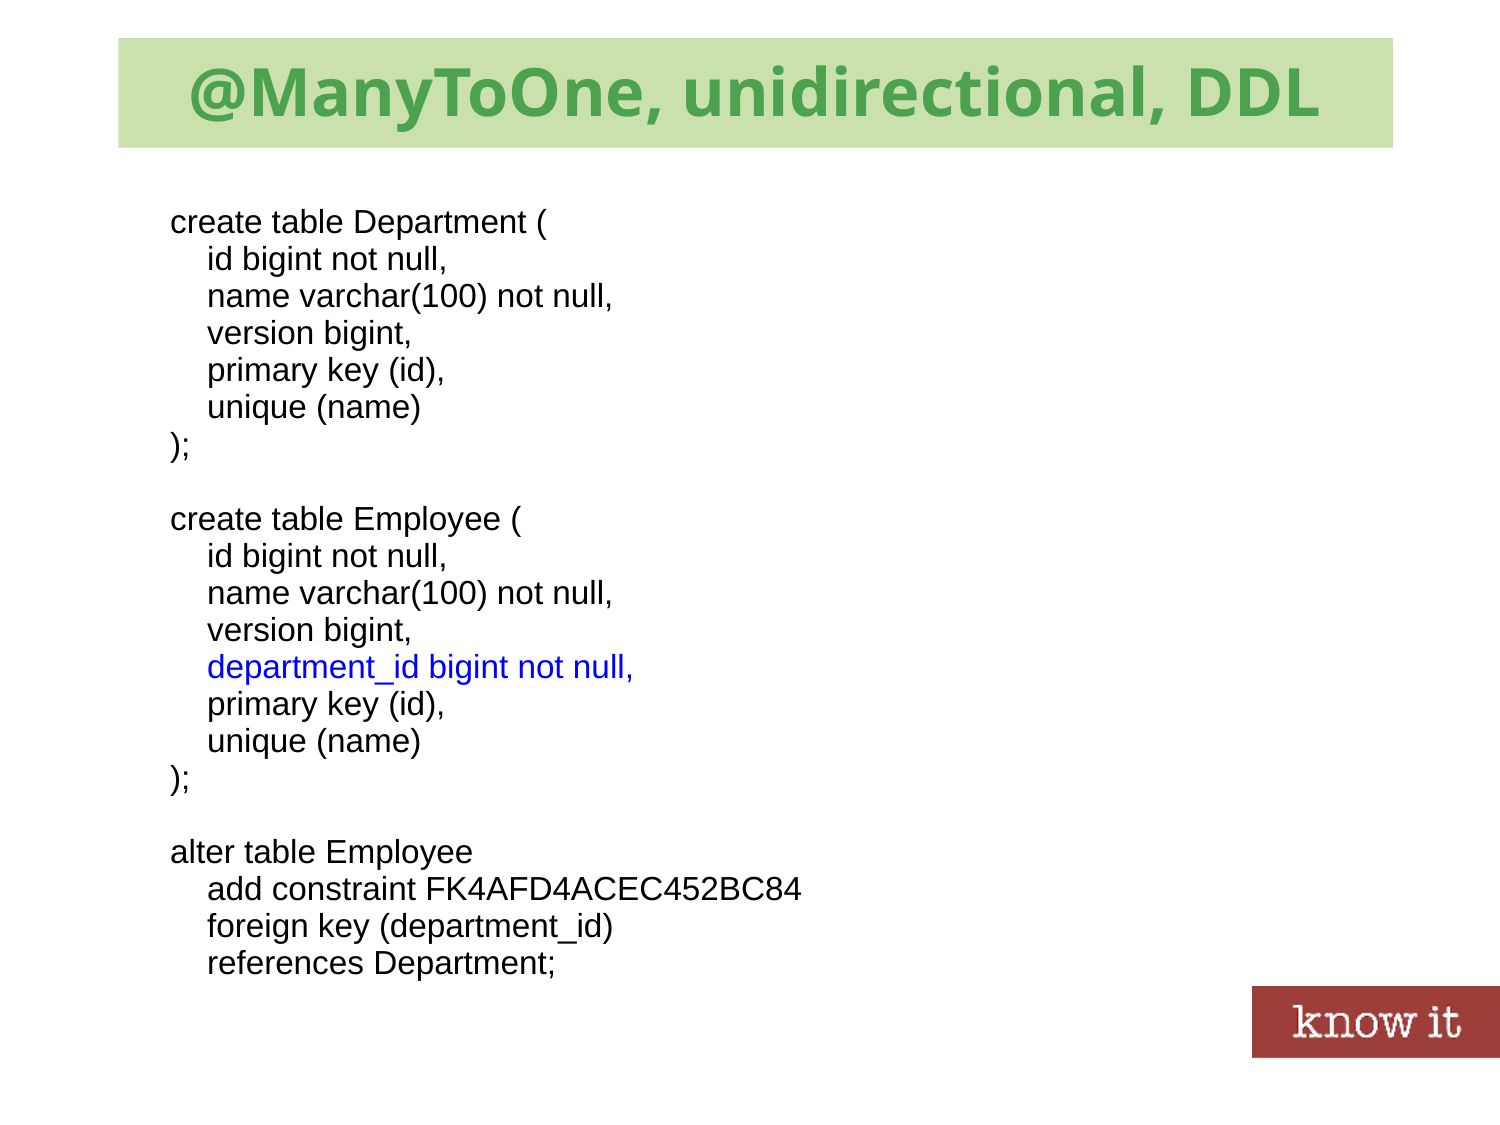

@ManyToOne, unidirectional, DDL
 create table Department (
 id bigint not null,
 name varchar(100) not null,
 version bigint,
 primary key (id),
 unique (name)
 );
 create table Employee (
 id bigint not null,
 name varchar(100) not null,
 version bigint,
 department_id bigint not null,
 primary key (id),
 unique (name)
 );
 alter table Employee
 add constraint FK4AFD4ACEC452BC84
 foreign key (department_id)
 references Department;